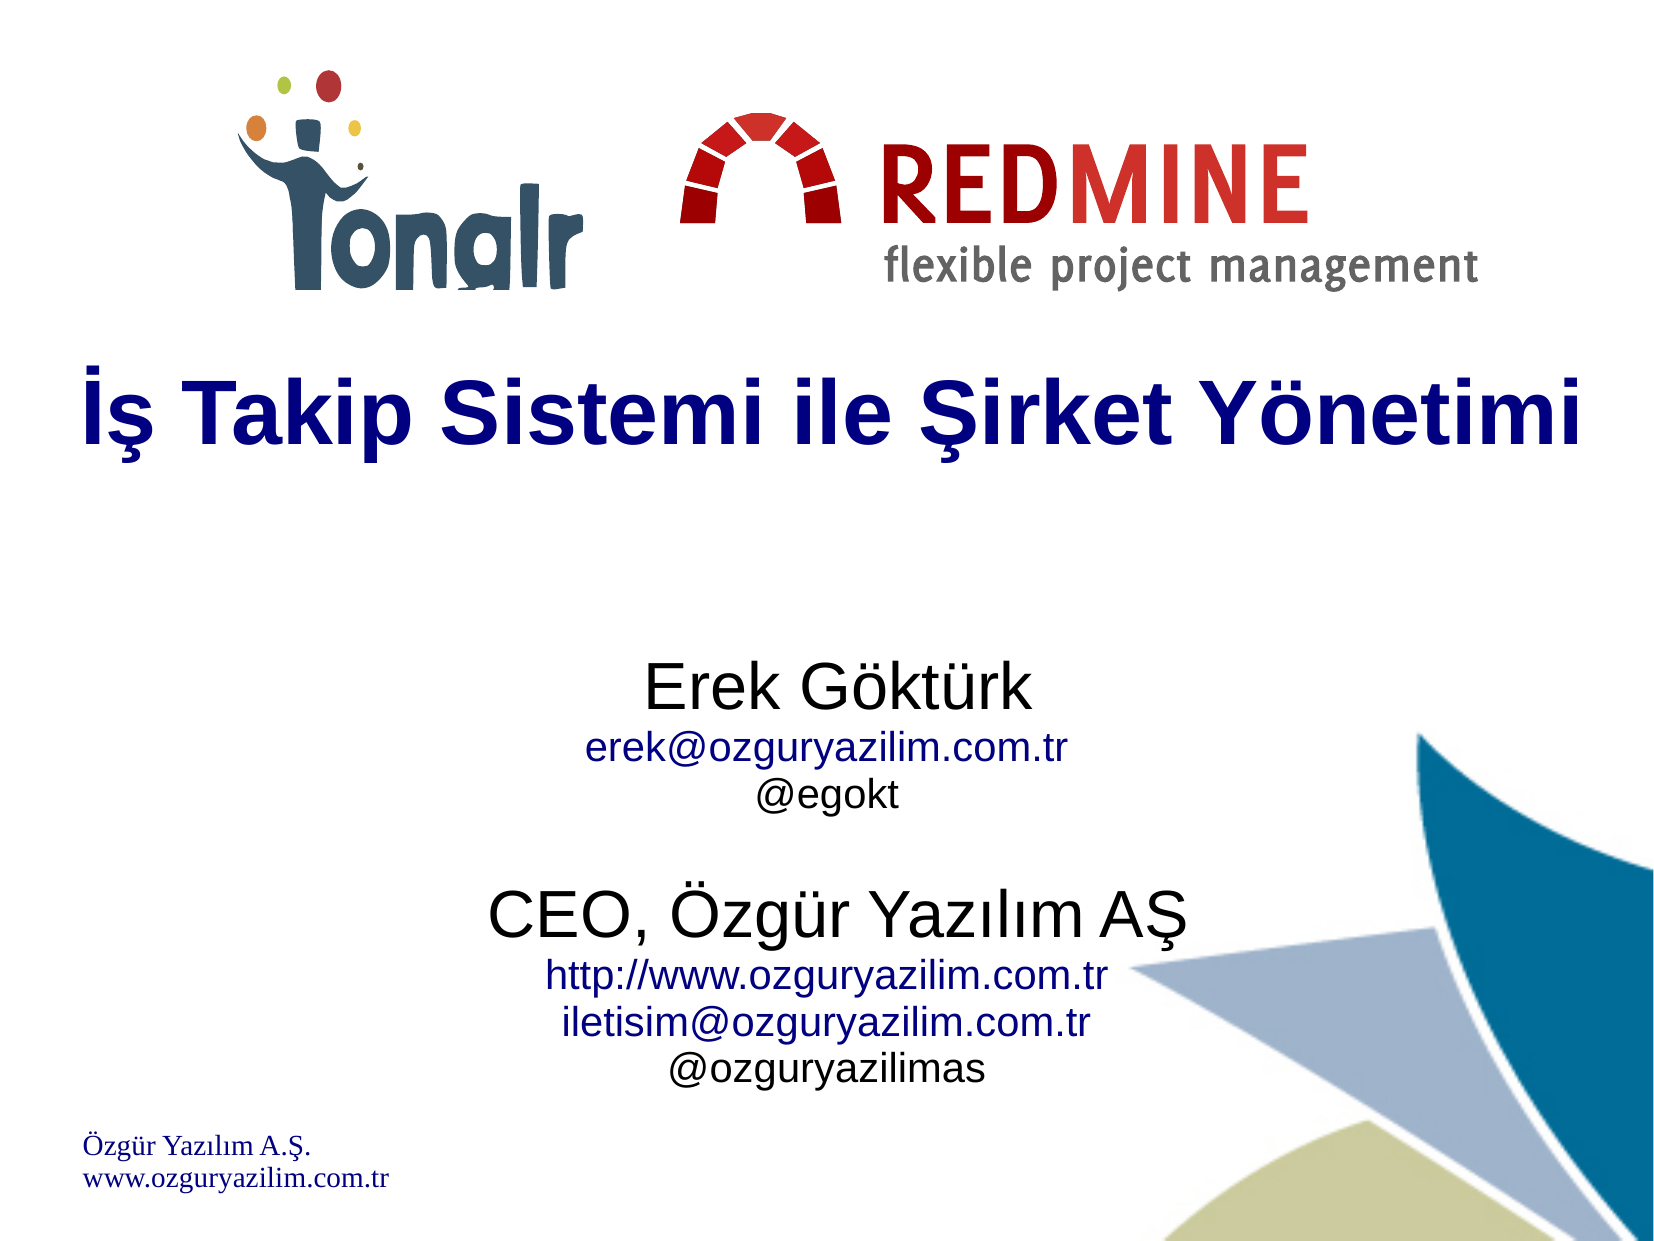

# İş Takip Sistemi ile Şirket Yönetimi
Erek Göktürk
erek@ozguryazilim.com.tr
@egokt
CEO, Özgür Yazılım AŞ
http://www.ozguryazilim.com.tr
iletisim@ozguryazilim.com.tr
@ozguryazilimas